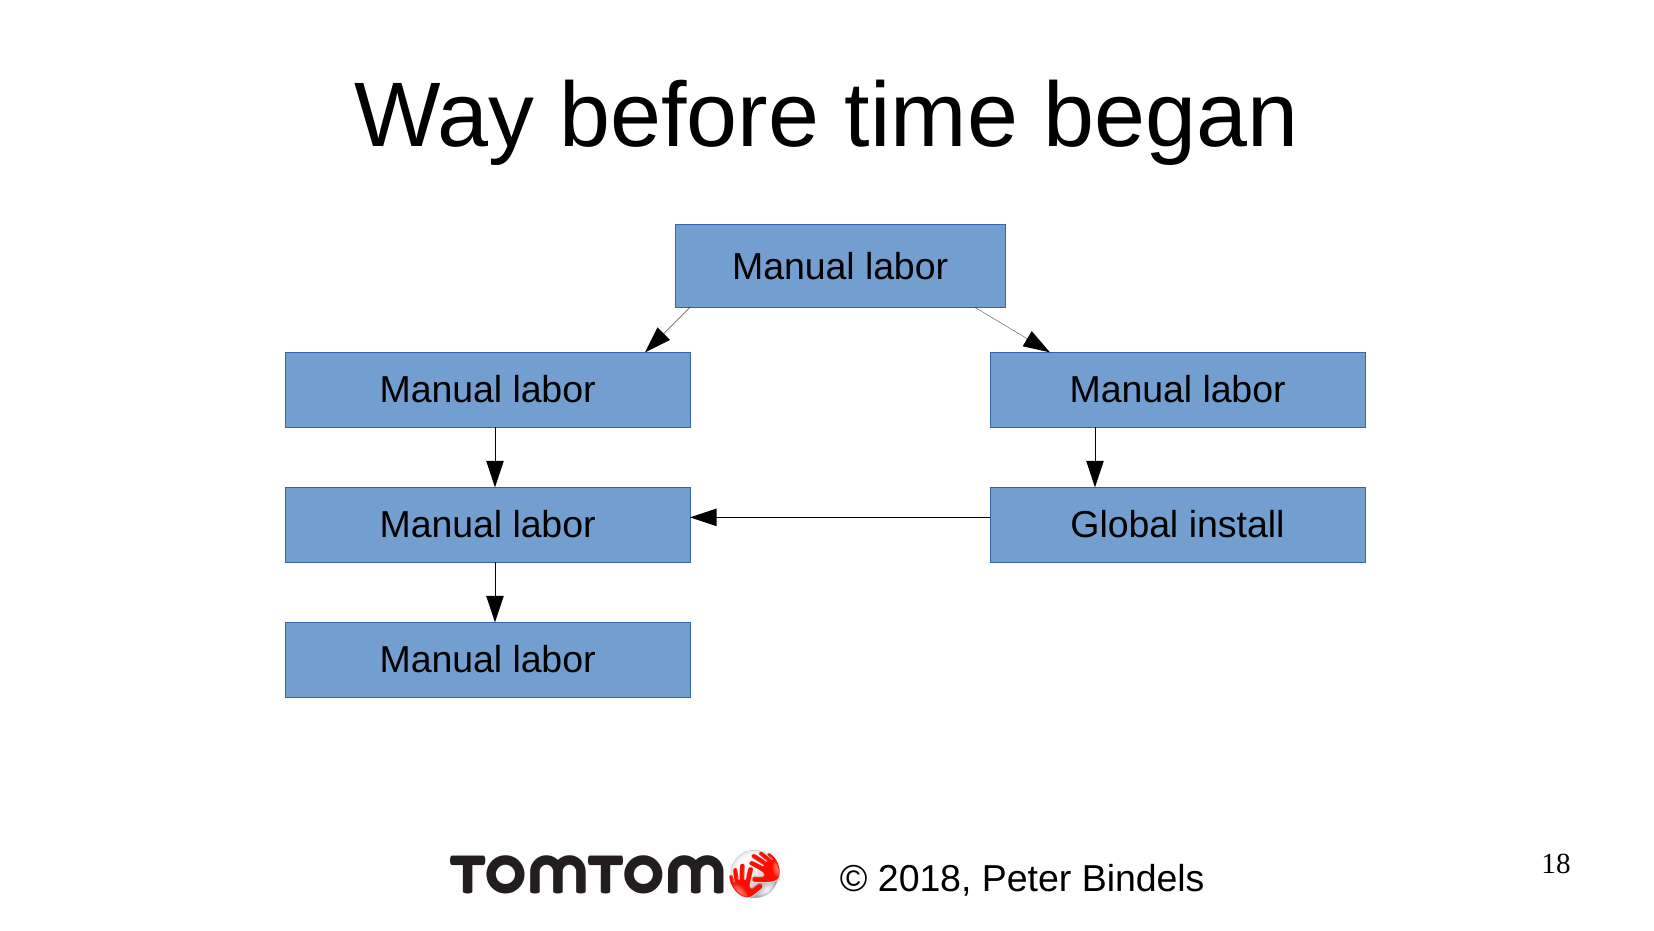

# Way before time began
Manual labor
Manual labor
Manual labor
Manual labor
Global install
Manual labor
18